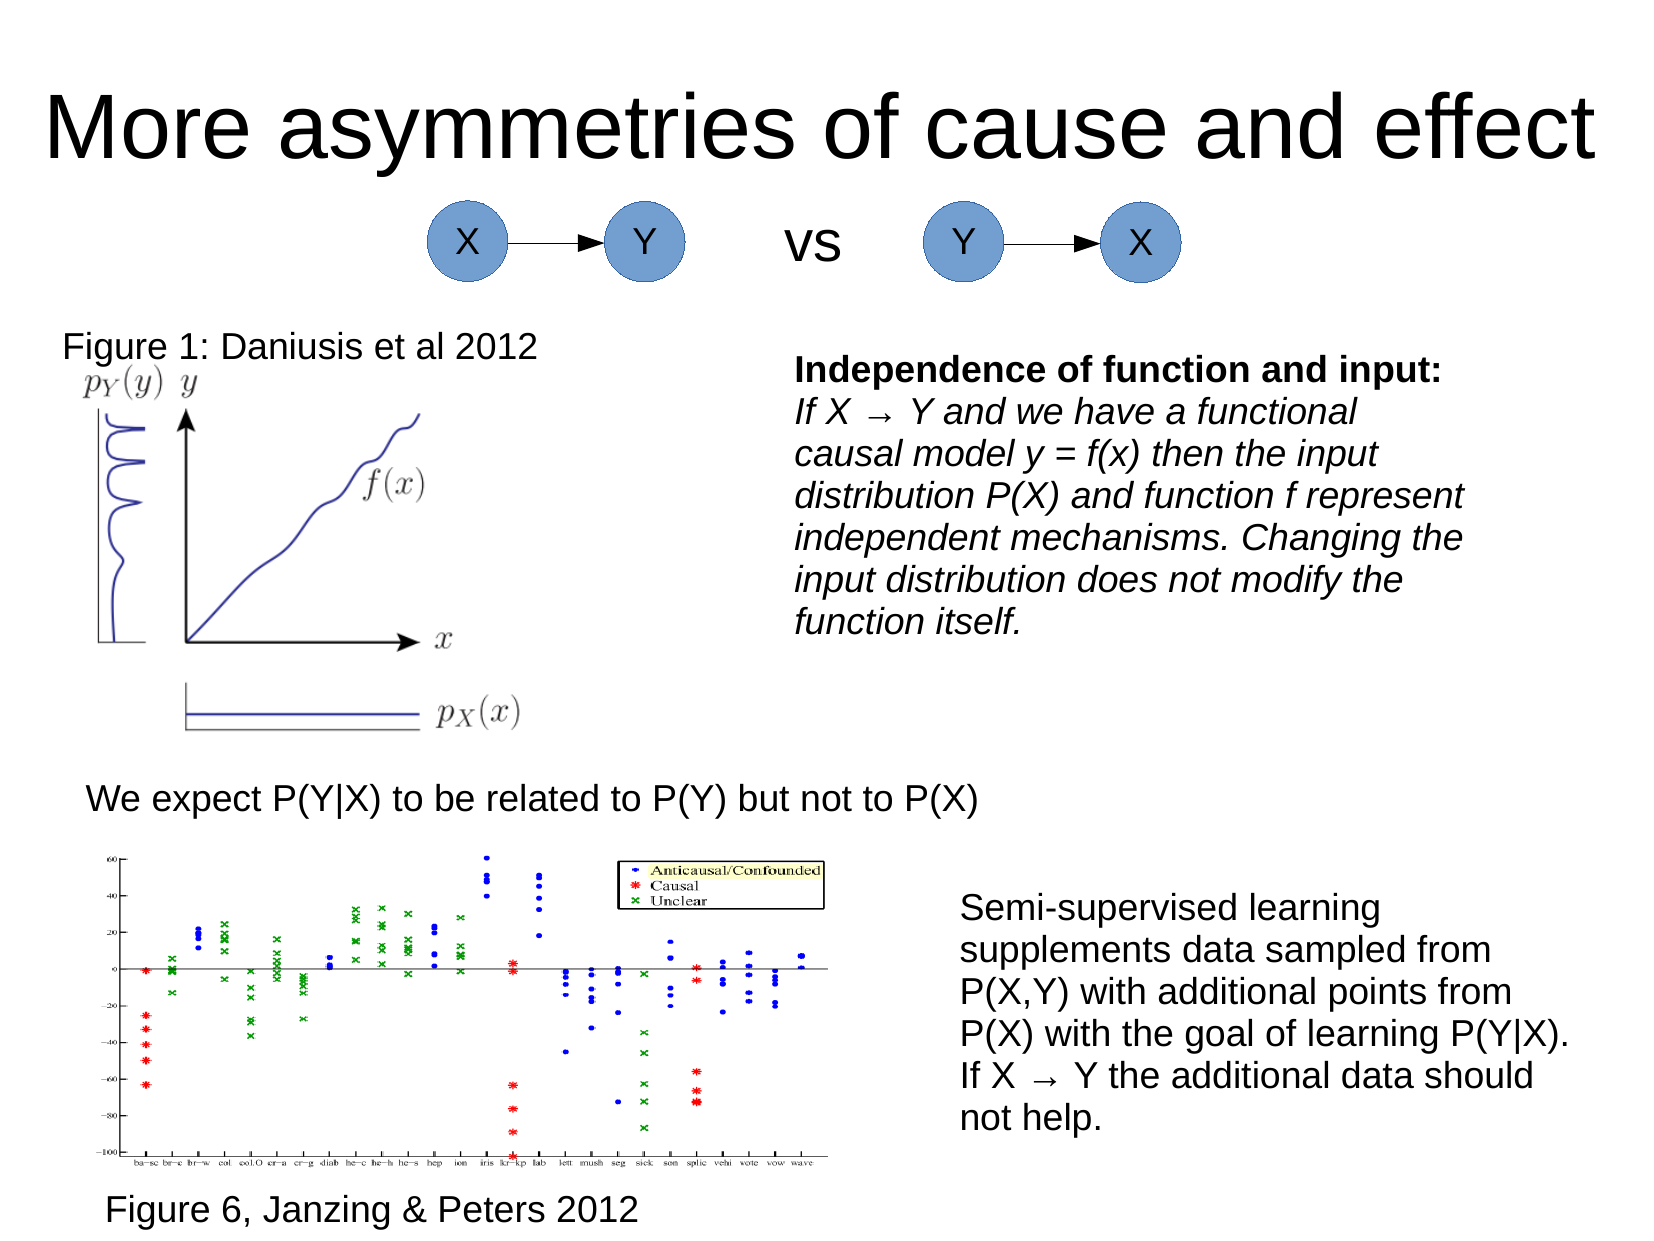

# More asymmetries of cause and effect
X
Y
Y
vs
X
Figure 1: Daniusis et al 2012
Independence of function and input: If X → Y and we have a functional causal model y = f(x) then the input
distribution P(X) and function f represent independent mechanisms. Changing the input distribution does not modify the function itself.
We expect P(Y|X) to be related to P(Y) but not to P(X)
Semi-supervised learning supplements data sampled from P(X,Y) with additional points from P(X) with the goal of learning P(Y|X). If X → Y the additional data should not help.
Figure 6, Janzing & Peters 2012